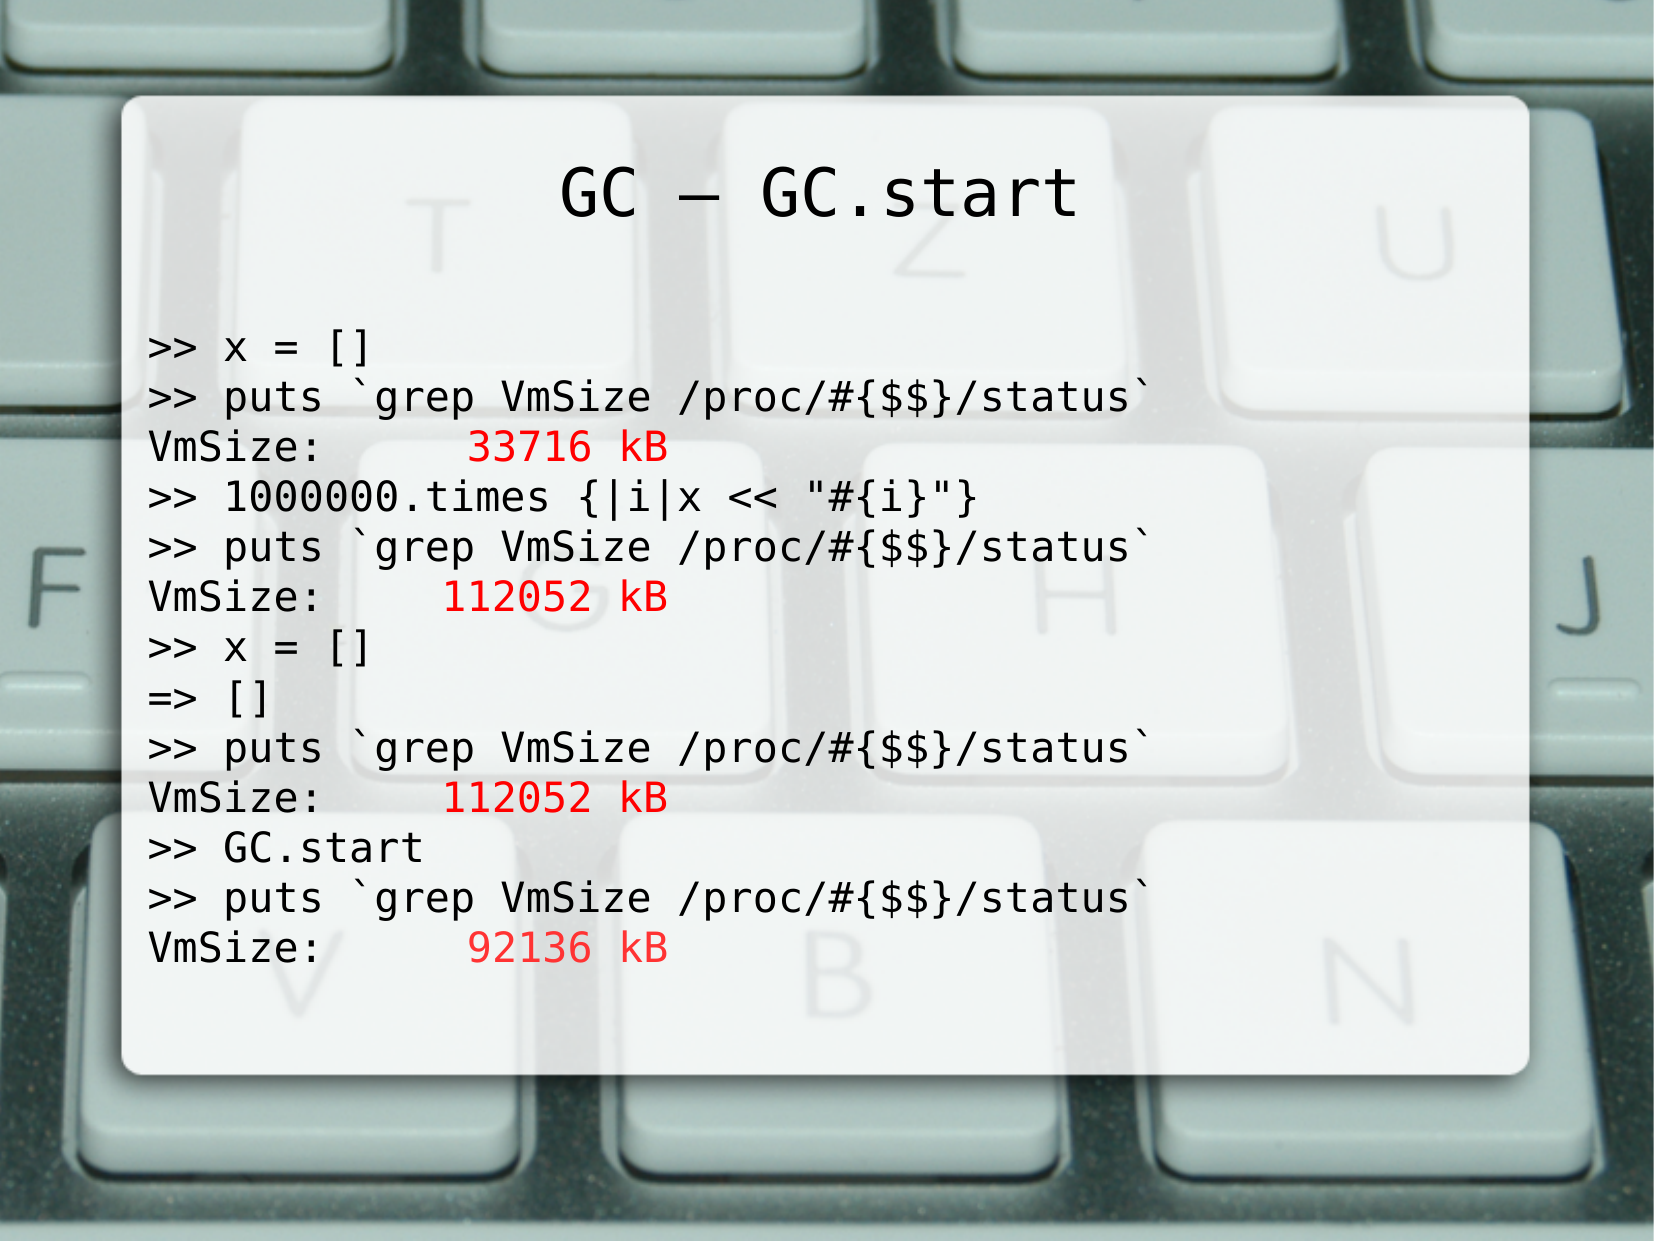

# GC – GC.start
>> x = []
>> puts `grep VmSize /proc/#{$$}/status`
VmSize:	 33716 kB
>> 1000000.times {|i|x << "#{i}"}
>> puts `grep VmSize /proc/#{$$}/status`
VmSize:	 112052 kB
>> x = []
=> []
>> puts `grep VmSize /proc/#{$$}/status`
VmSize:	 112052 kB
>> GC.start
>> puts `grep VmSize /proc/#{$$}/status`
VmSize:	 92136 kB